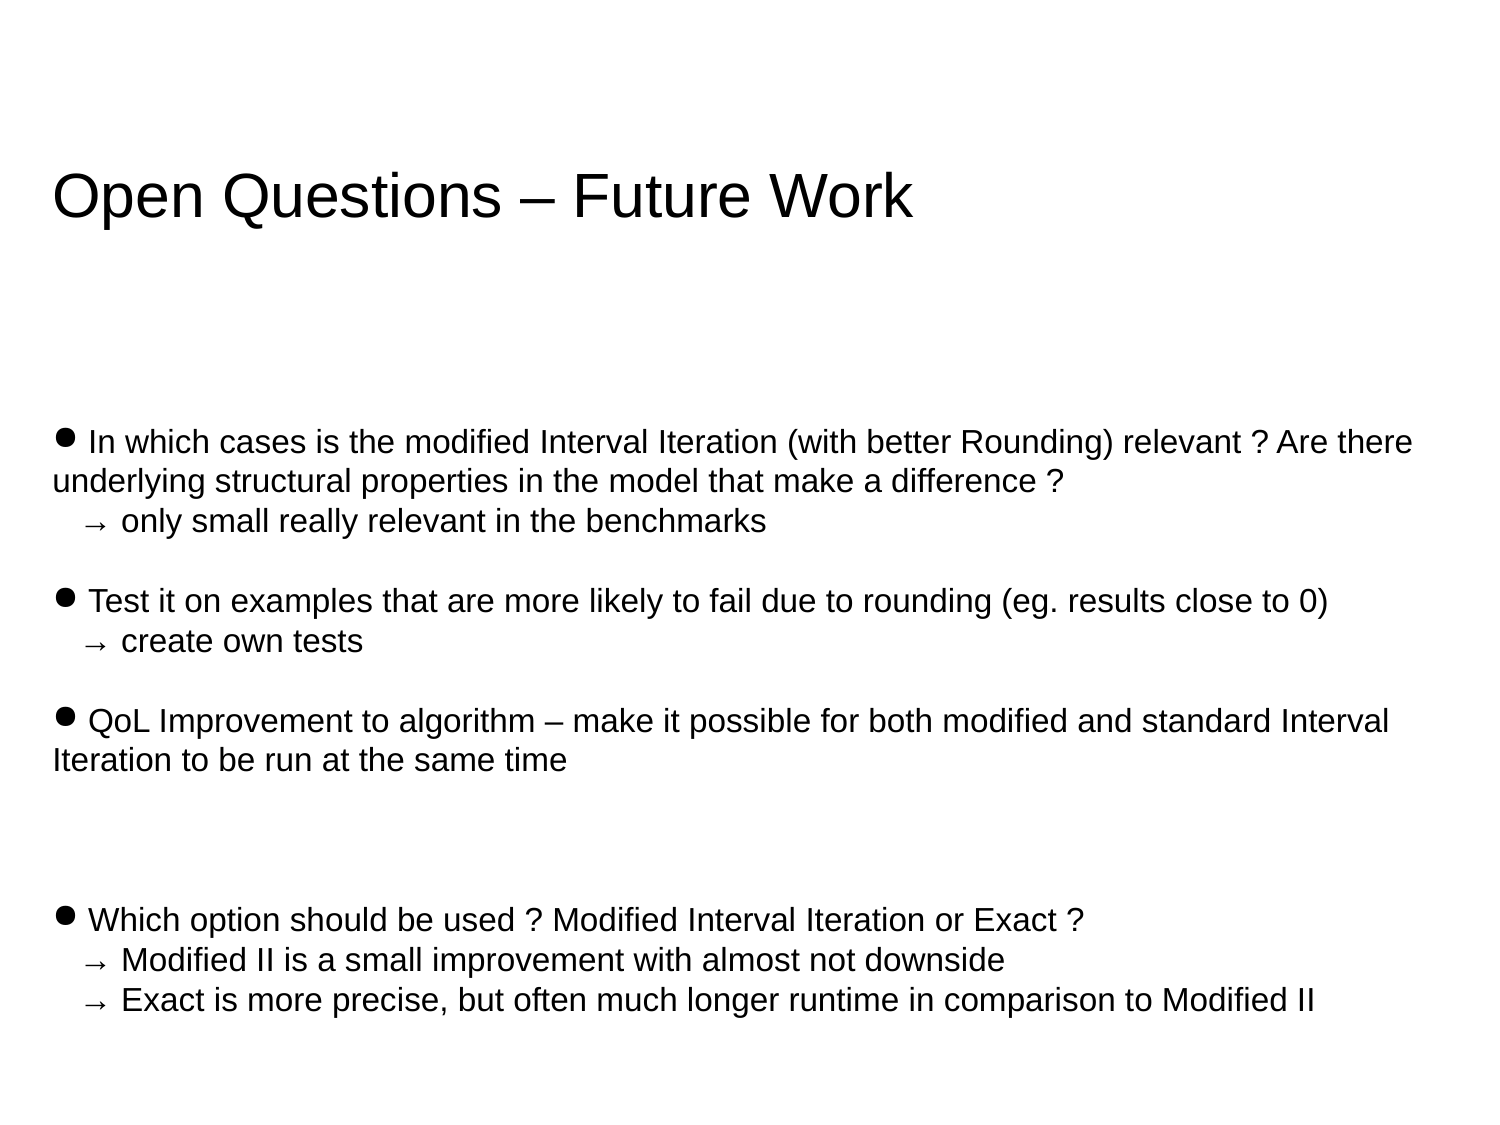

Open Questions – Future Work
 In which cases is the modified Interval Iteration (with better Rounding) relevant ? Are there underlying structural properties in the model that make a difference ?
→ only small really relevant in the benchmarks
 Test it on examples that are more likely to fail due to rounding (eg. results close to 0)
→ create own tests
 QoL Improvement to algorithm – make it possible for both modified and standard Interval Iteration to be run at the same time
 Which option should be used ? Modified Interval Iteration or Exact ?
→ Modified II is a small improvement with almost not downside
→ Exact is more precise, but often much longer runtime in comparison to Modified II
#